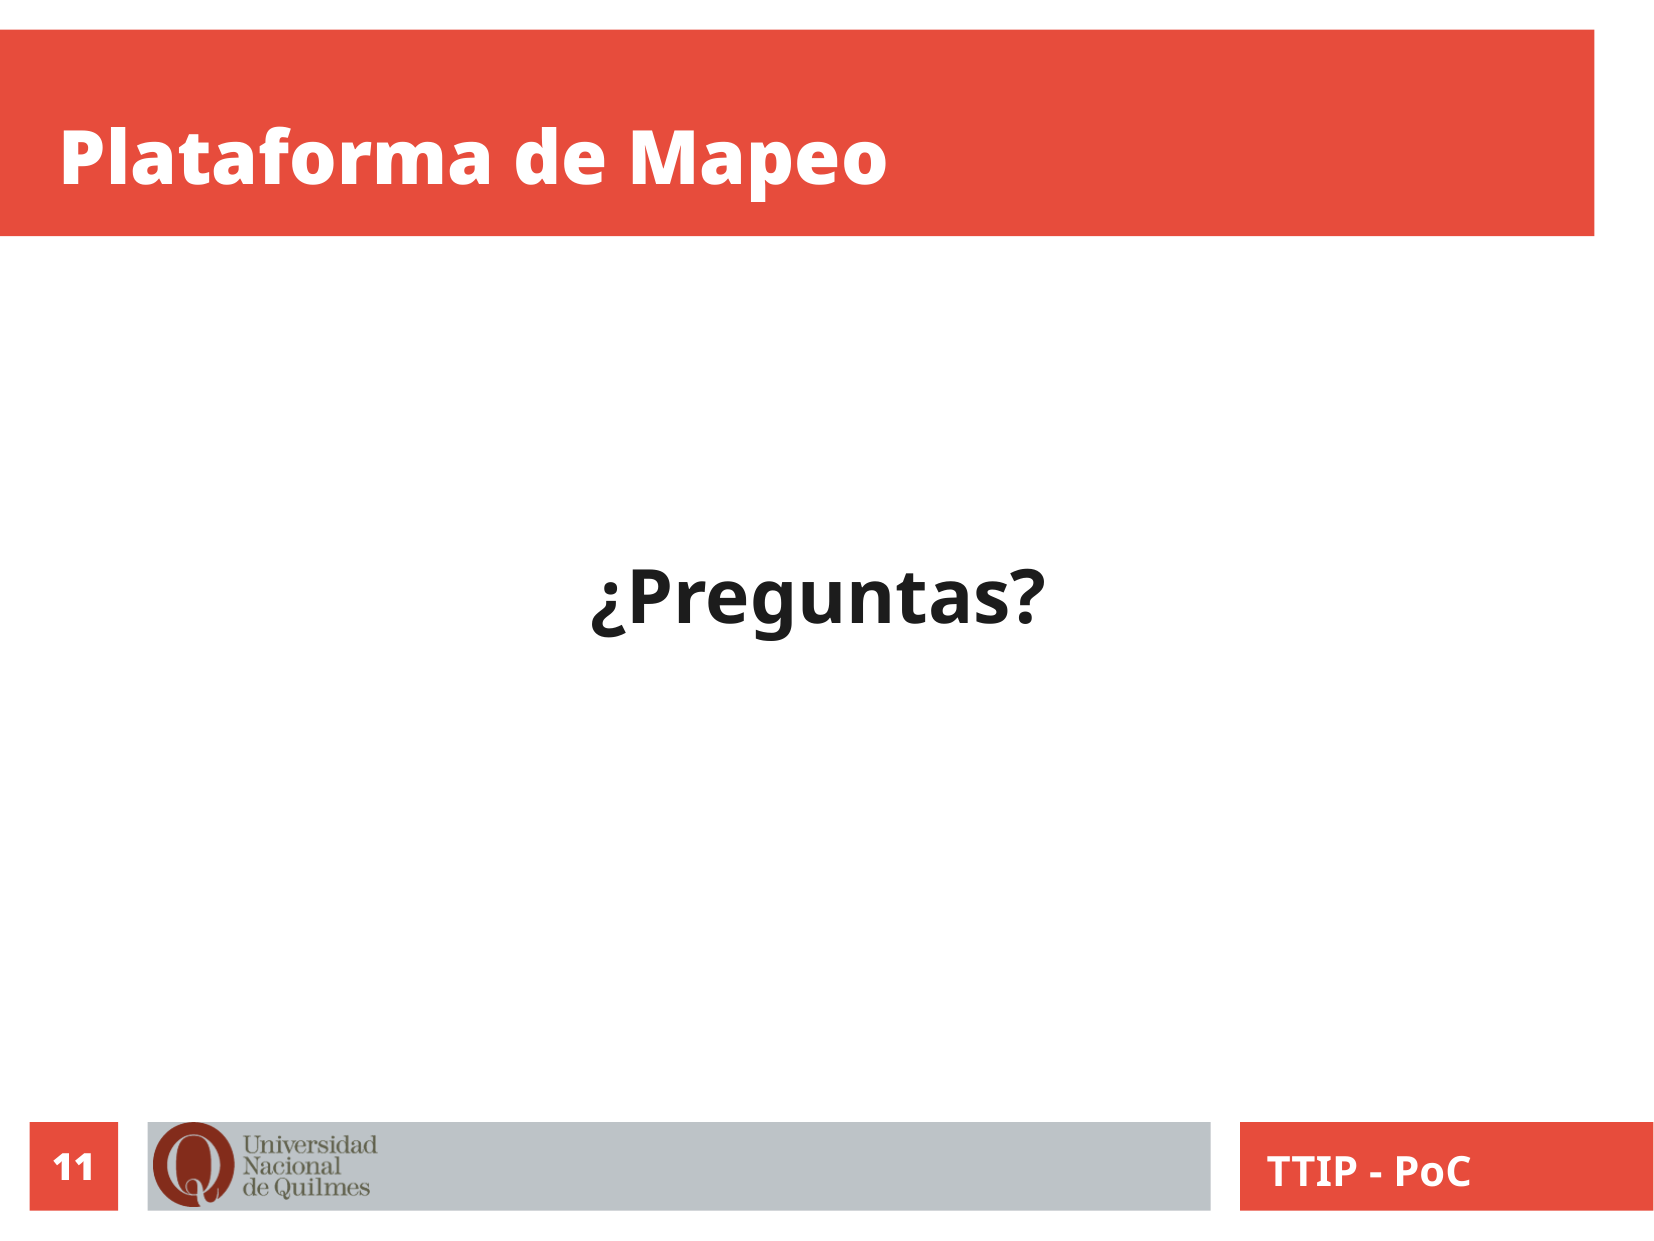

# Plataforma de Mapeo
¿Preguntas?
11
TTIP - PoC